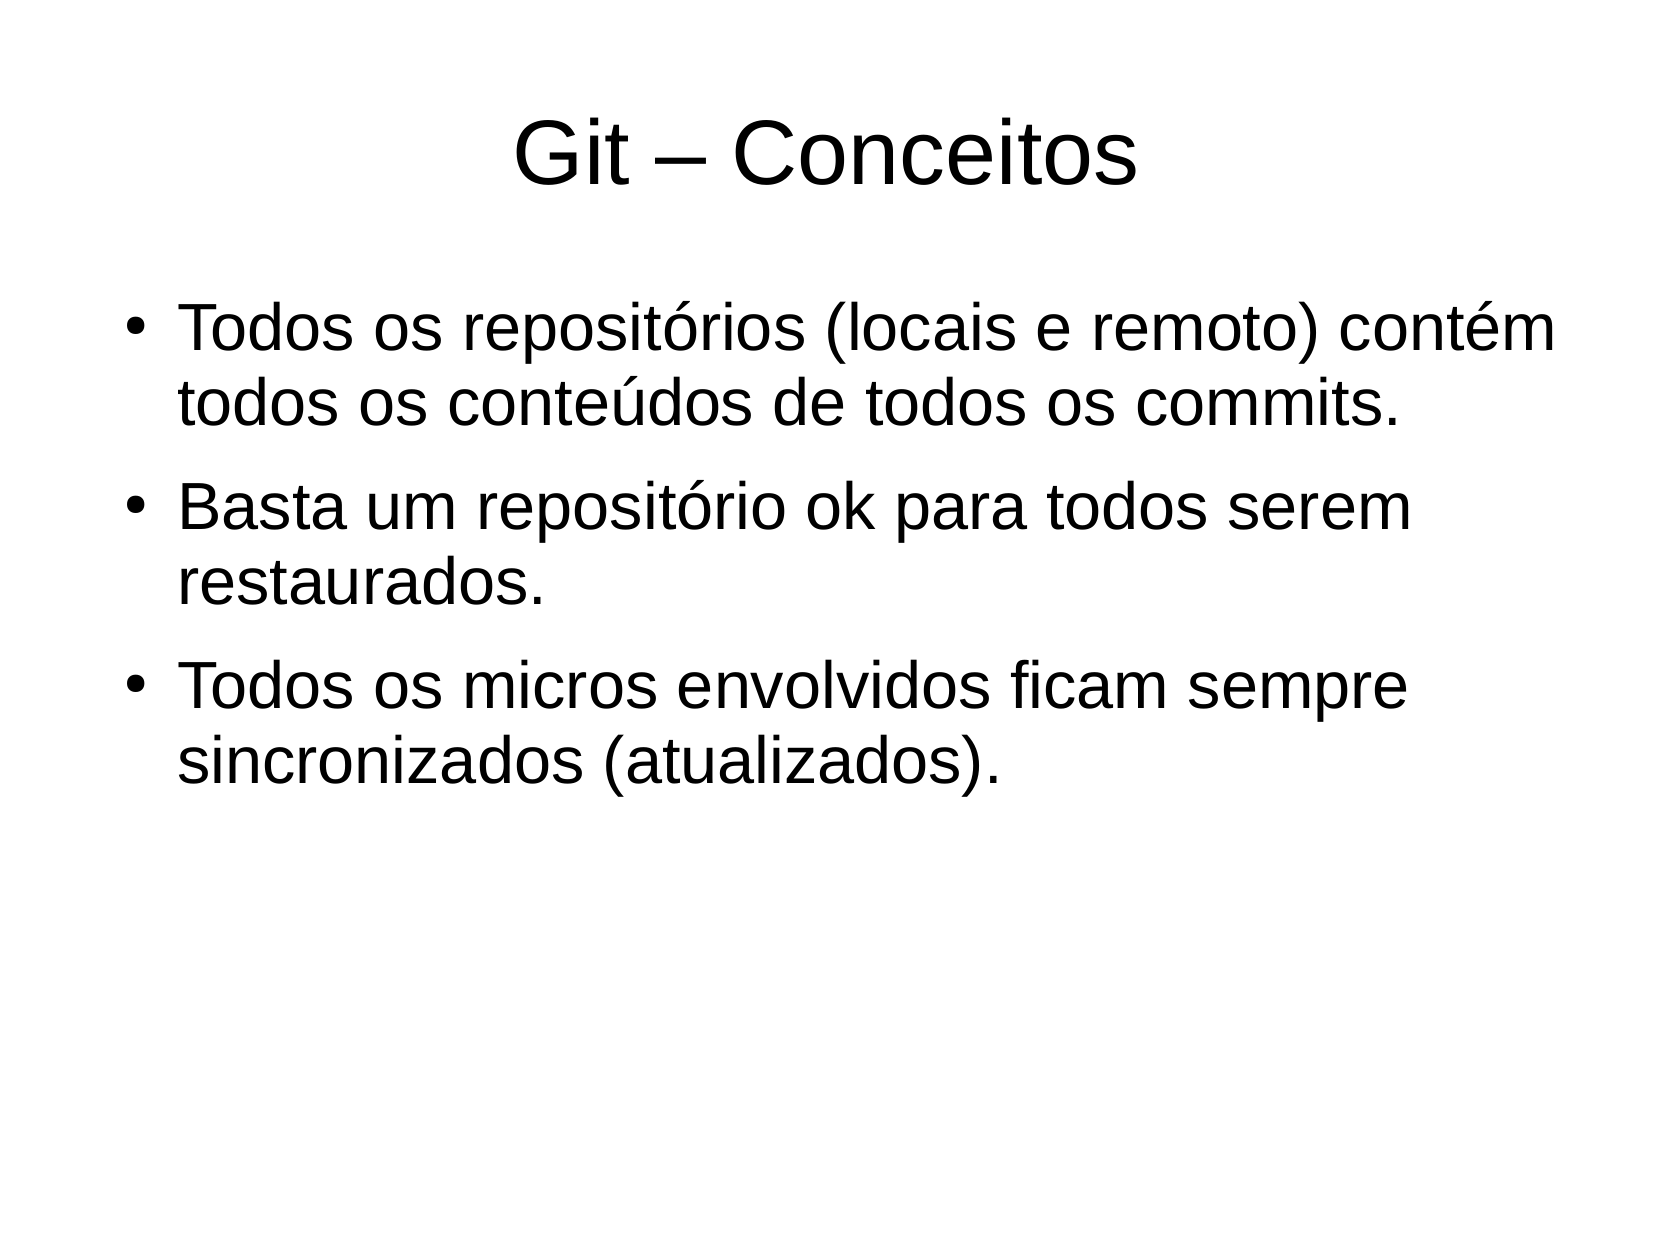

# Git – Conceitos
Todos os repositórios (locais e remoto) contém todos os conteúdos de todos os commits.
Basta um repositório ok para todos serem restaurados.
Todos os micros envolvidos ficam sempre sincronizados (atualizados).